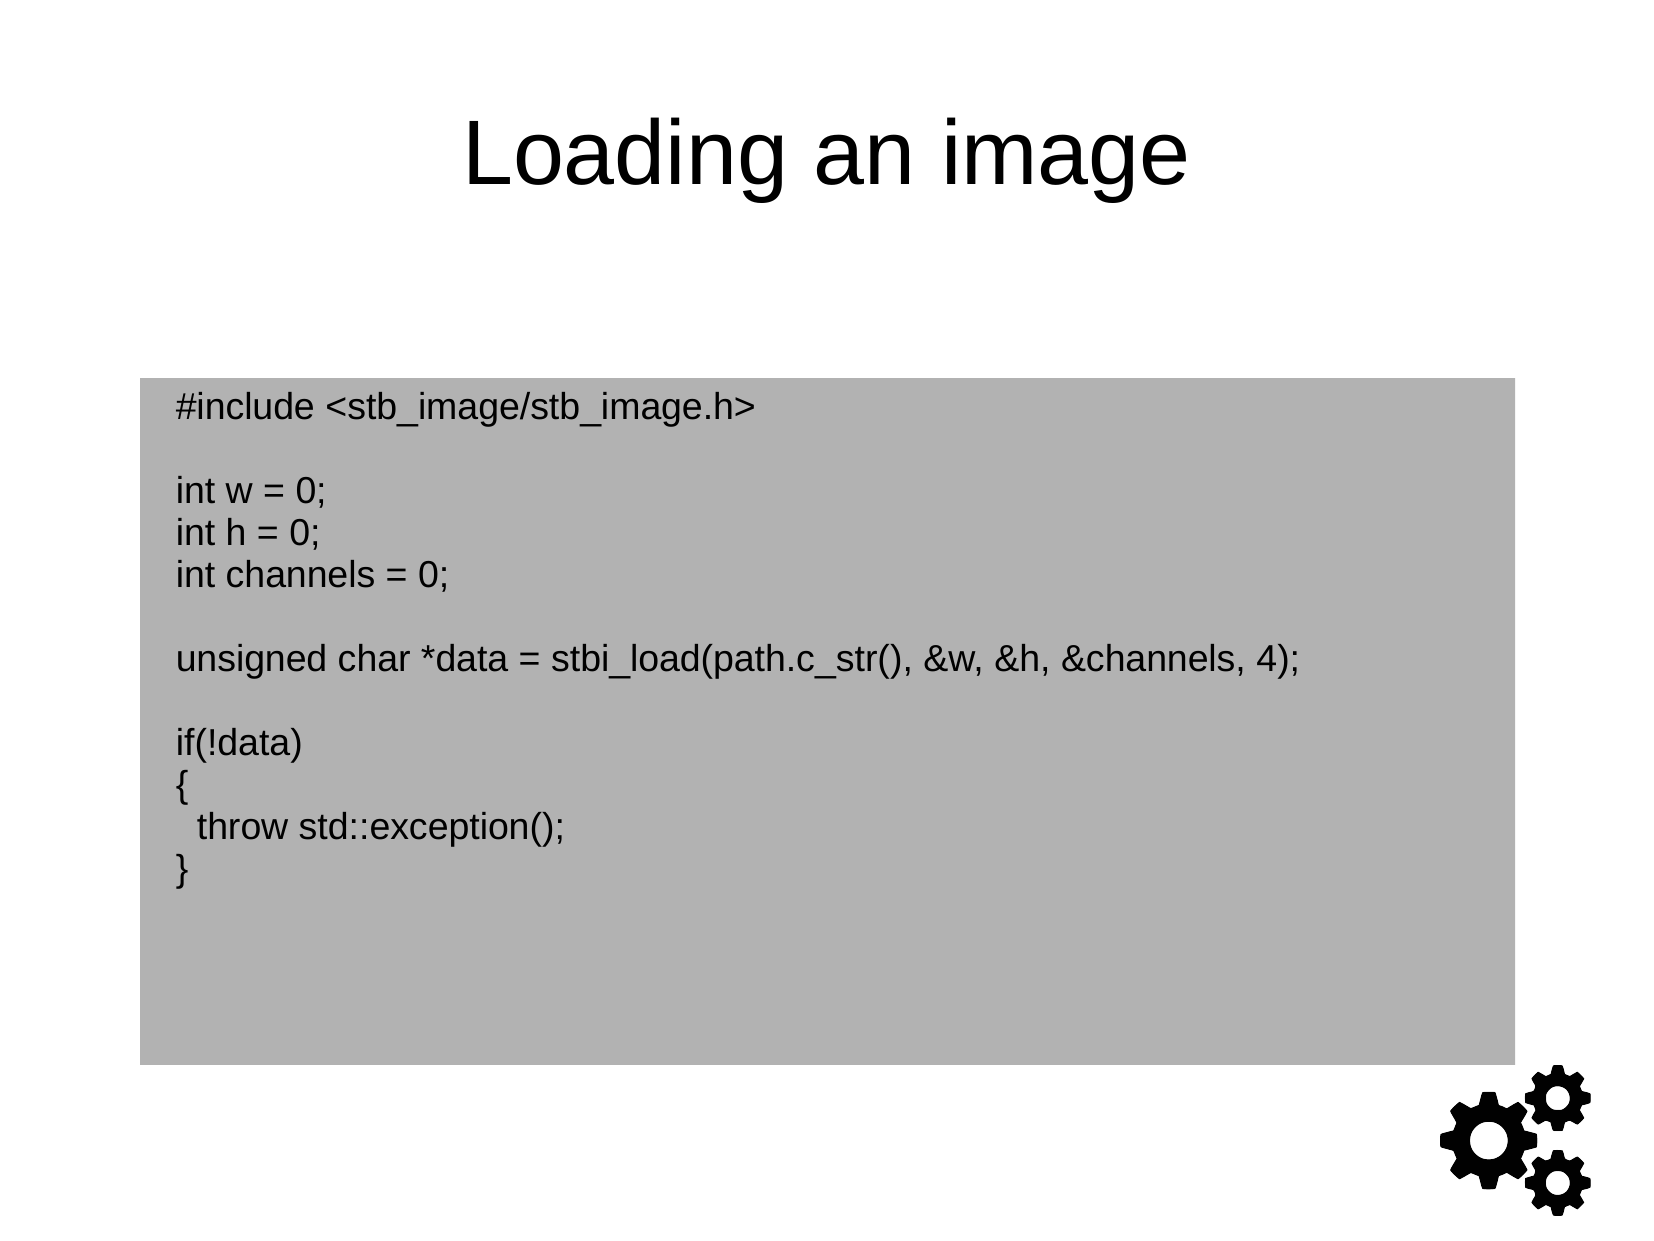

# Loading an image
 #include <stb_image/stb_image.h>
 int w = 0;
 int h = 0;
 int channels = 0;
 unsigned char *data = stbi_load(path.c_str(), &w, &h, &channels, 4);
 if(!data)
 {
 throw std::exception();
 }